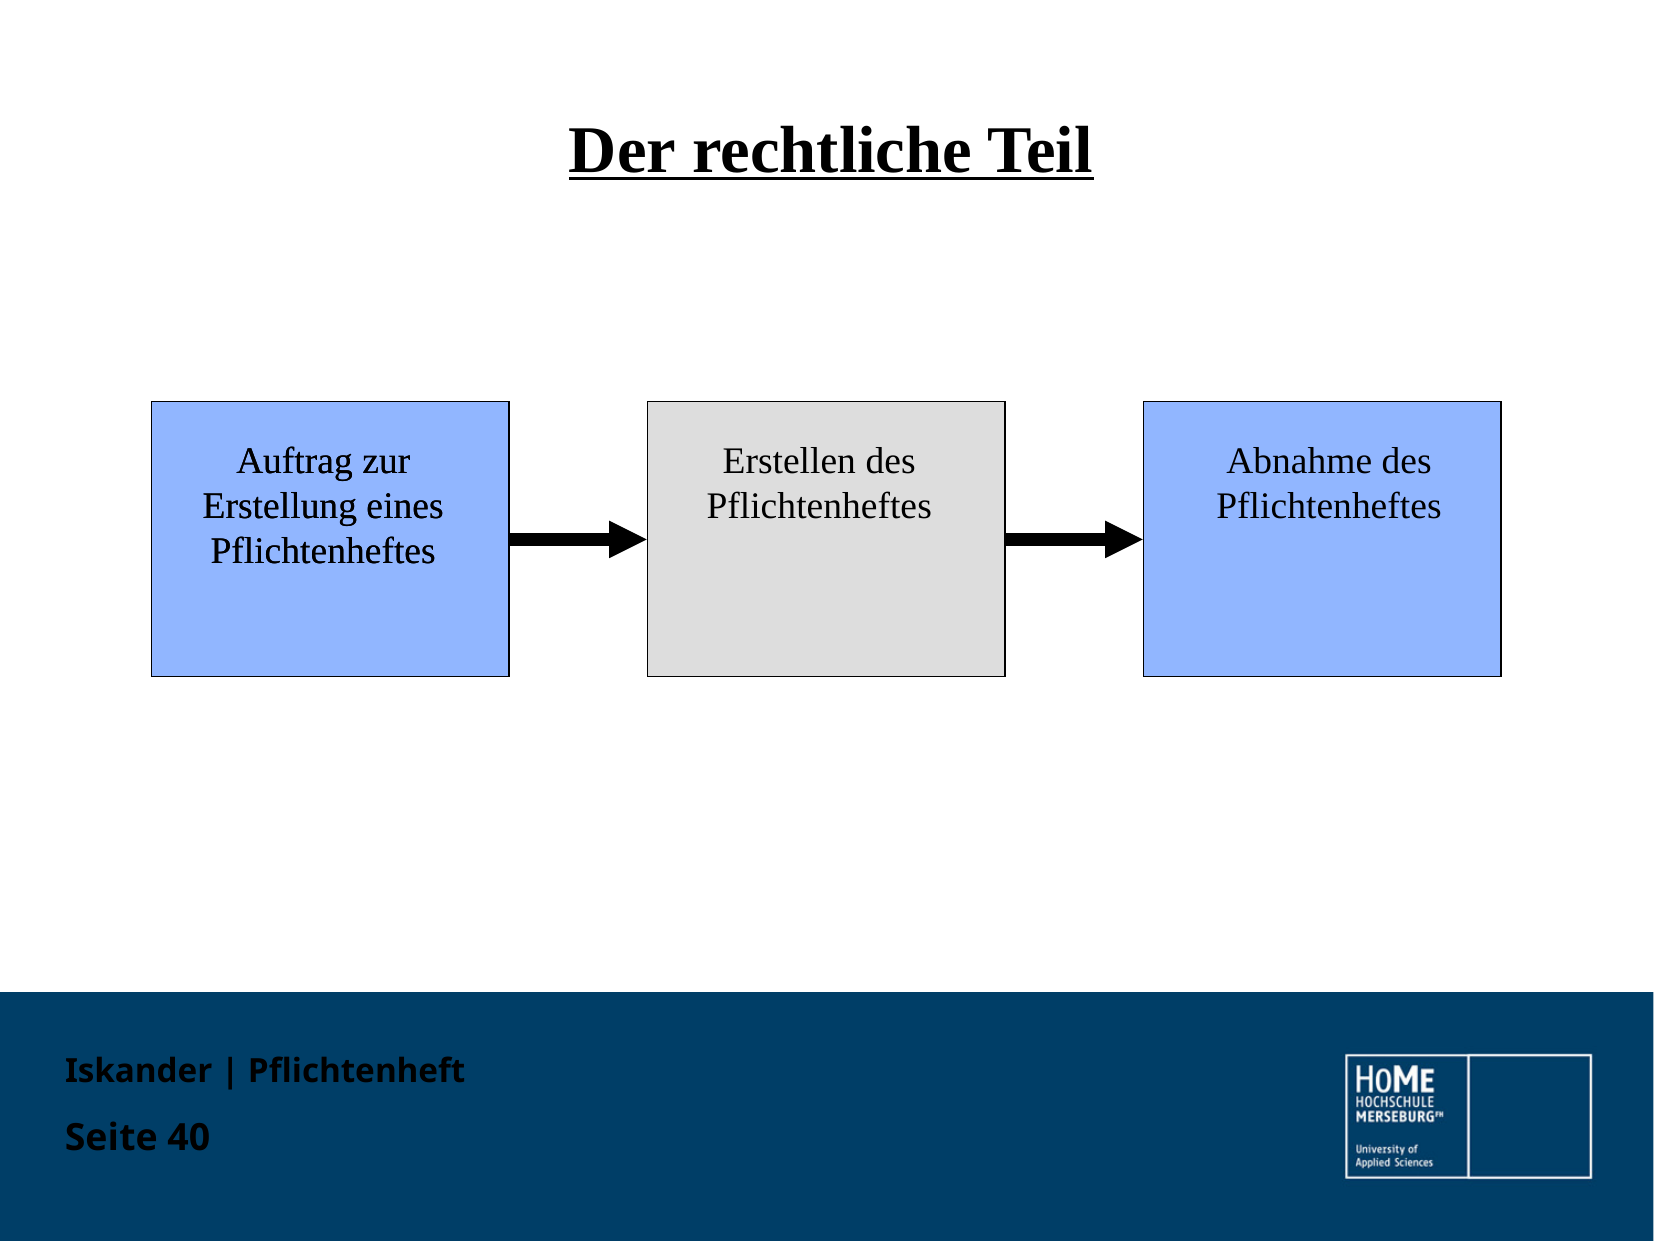

# Der rechtliche Teil
Auftrag zur
Erstellung eines
Pflichtenheftes
Auftrag zur
Erstellung eines
Pflichtenheftes
Erstellen des
Pflichtenheftes
Abnahme des
Pflichtenheftes